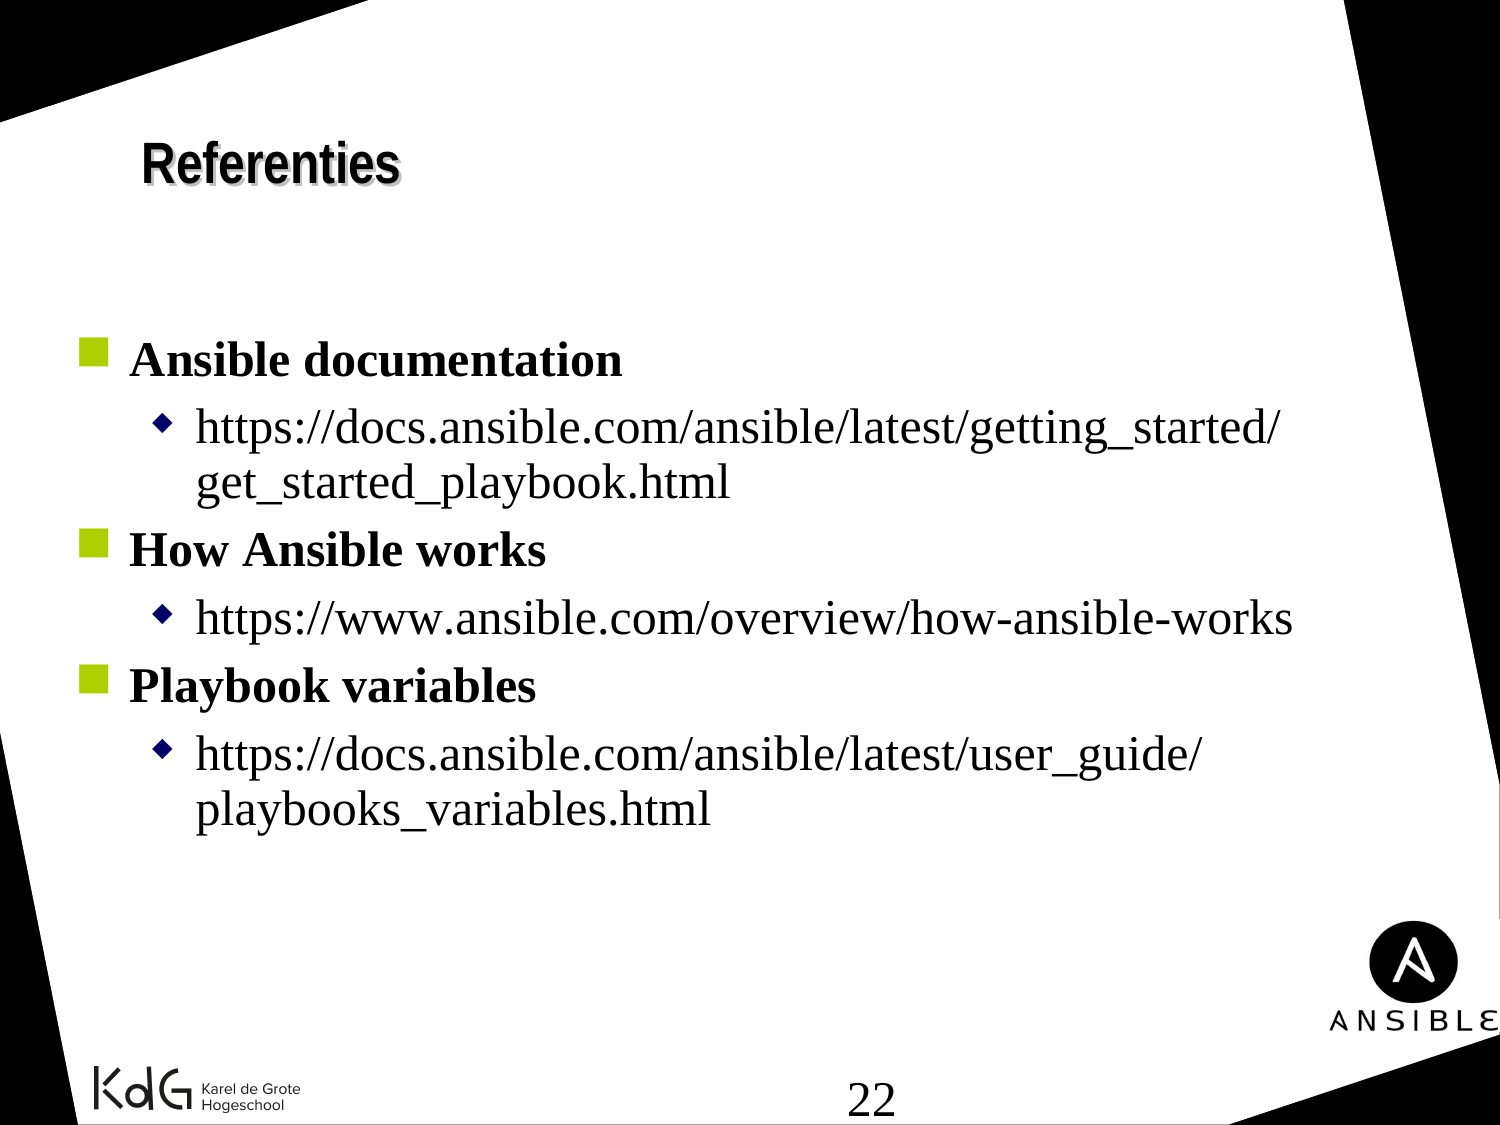

# Referenties
Ansible documentation
https://docs.ansible.com/ansible/latest/getting_started/get_started_playbook.html
How Ansible works
https://www.ansible.com/overview/how-ansible-works
Playbook variables
https://docs.ansible.com/ansible/latest/user_guide/playbooks_variables.html